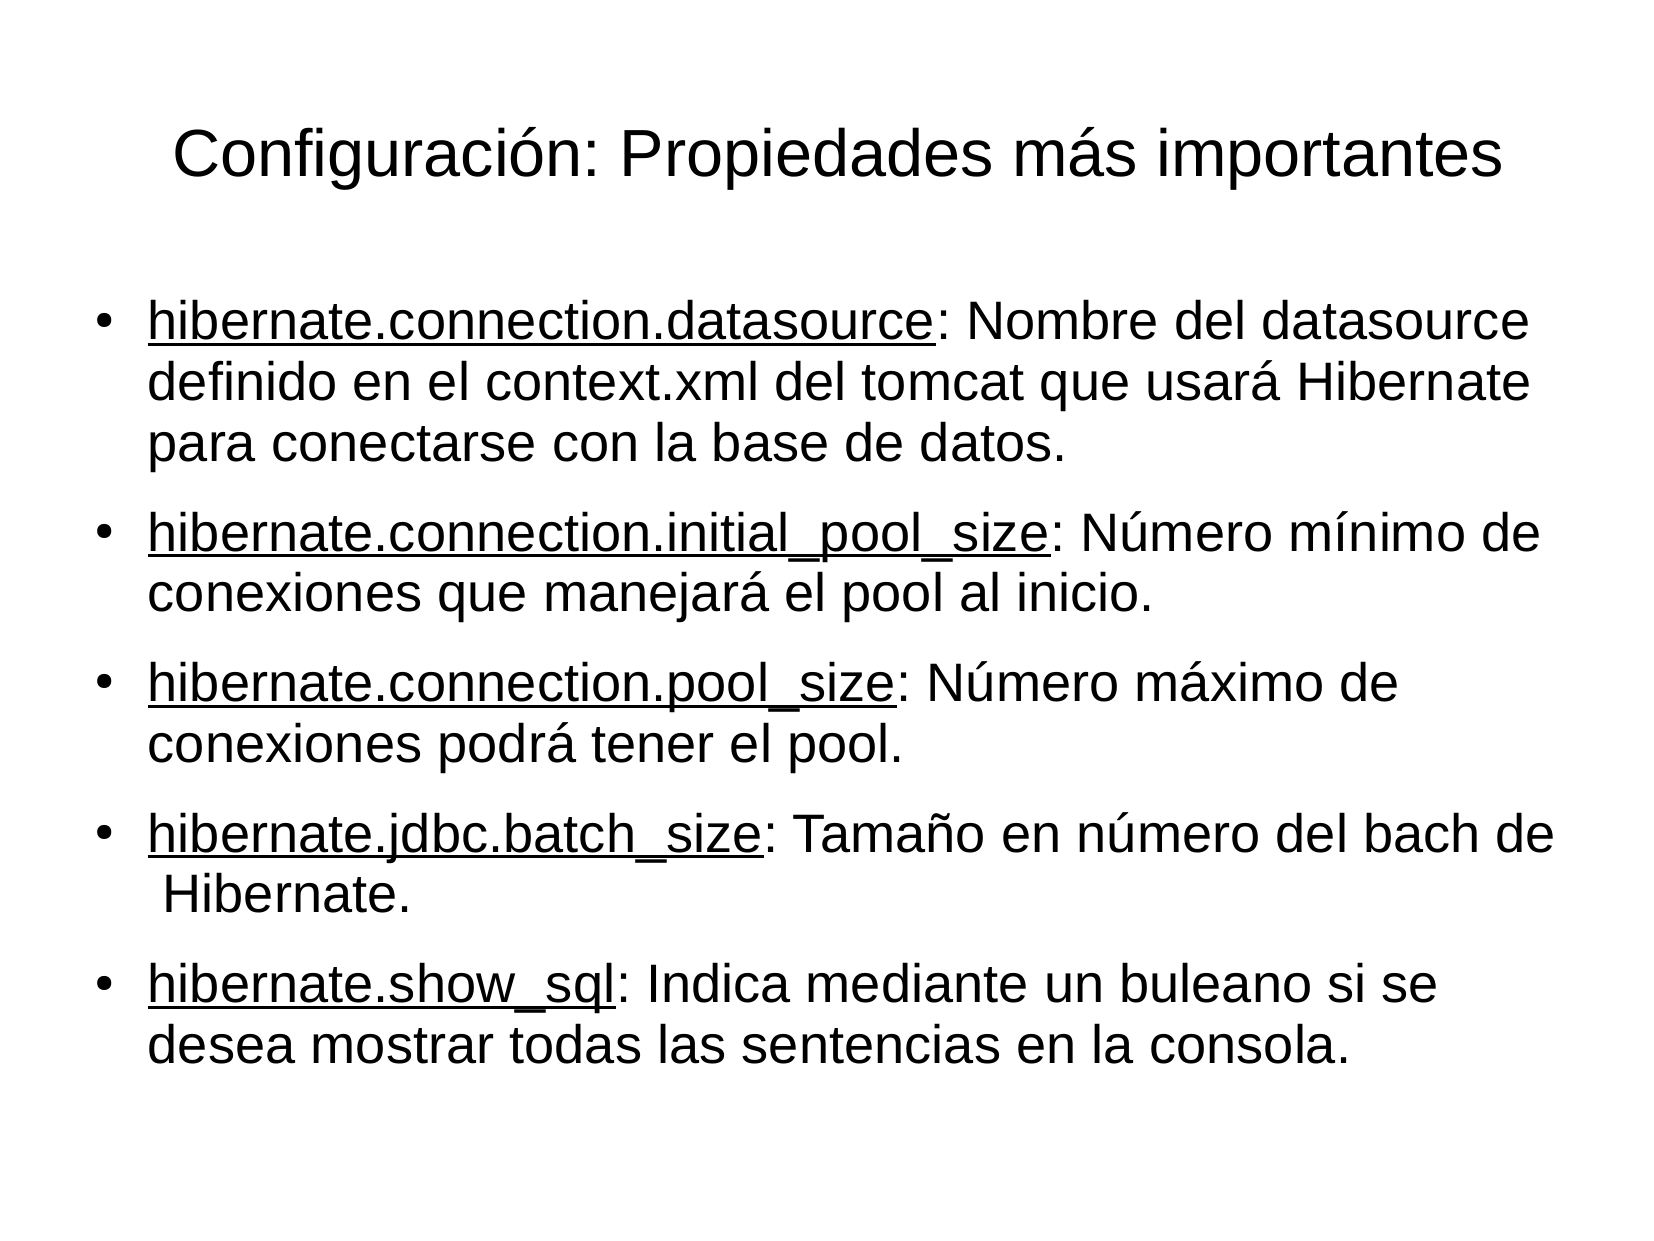

# Configuración: Propiedades más importantes
hibernate.connection.datasource: Nombre del datasource definido en el context.xml del tomcat que usará Hibernate para conectarse con la base de datos.
hibernate.connection.initial_pool_size: Número mínimo de conexiones que manejará el pool al inicio.
hibernate.connection.pool_size: Número máximo de conexiones podrá tener el pool.
hibernate.jdbc.batch_size: Tamaño en número del bach de Hibernate.
hibernate.show_sql: Indica mediante un buleano si se desea mostrar todas las sentencias en la consola.